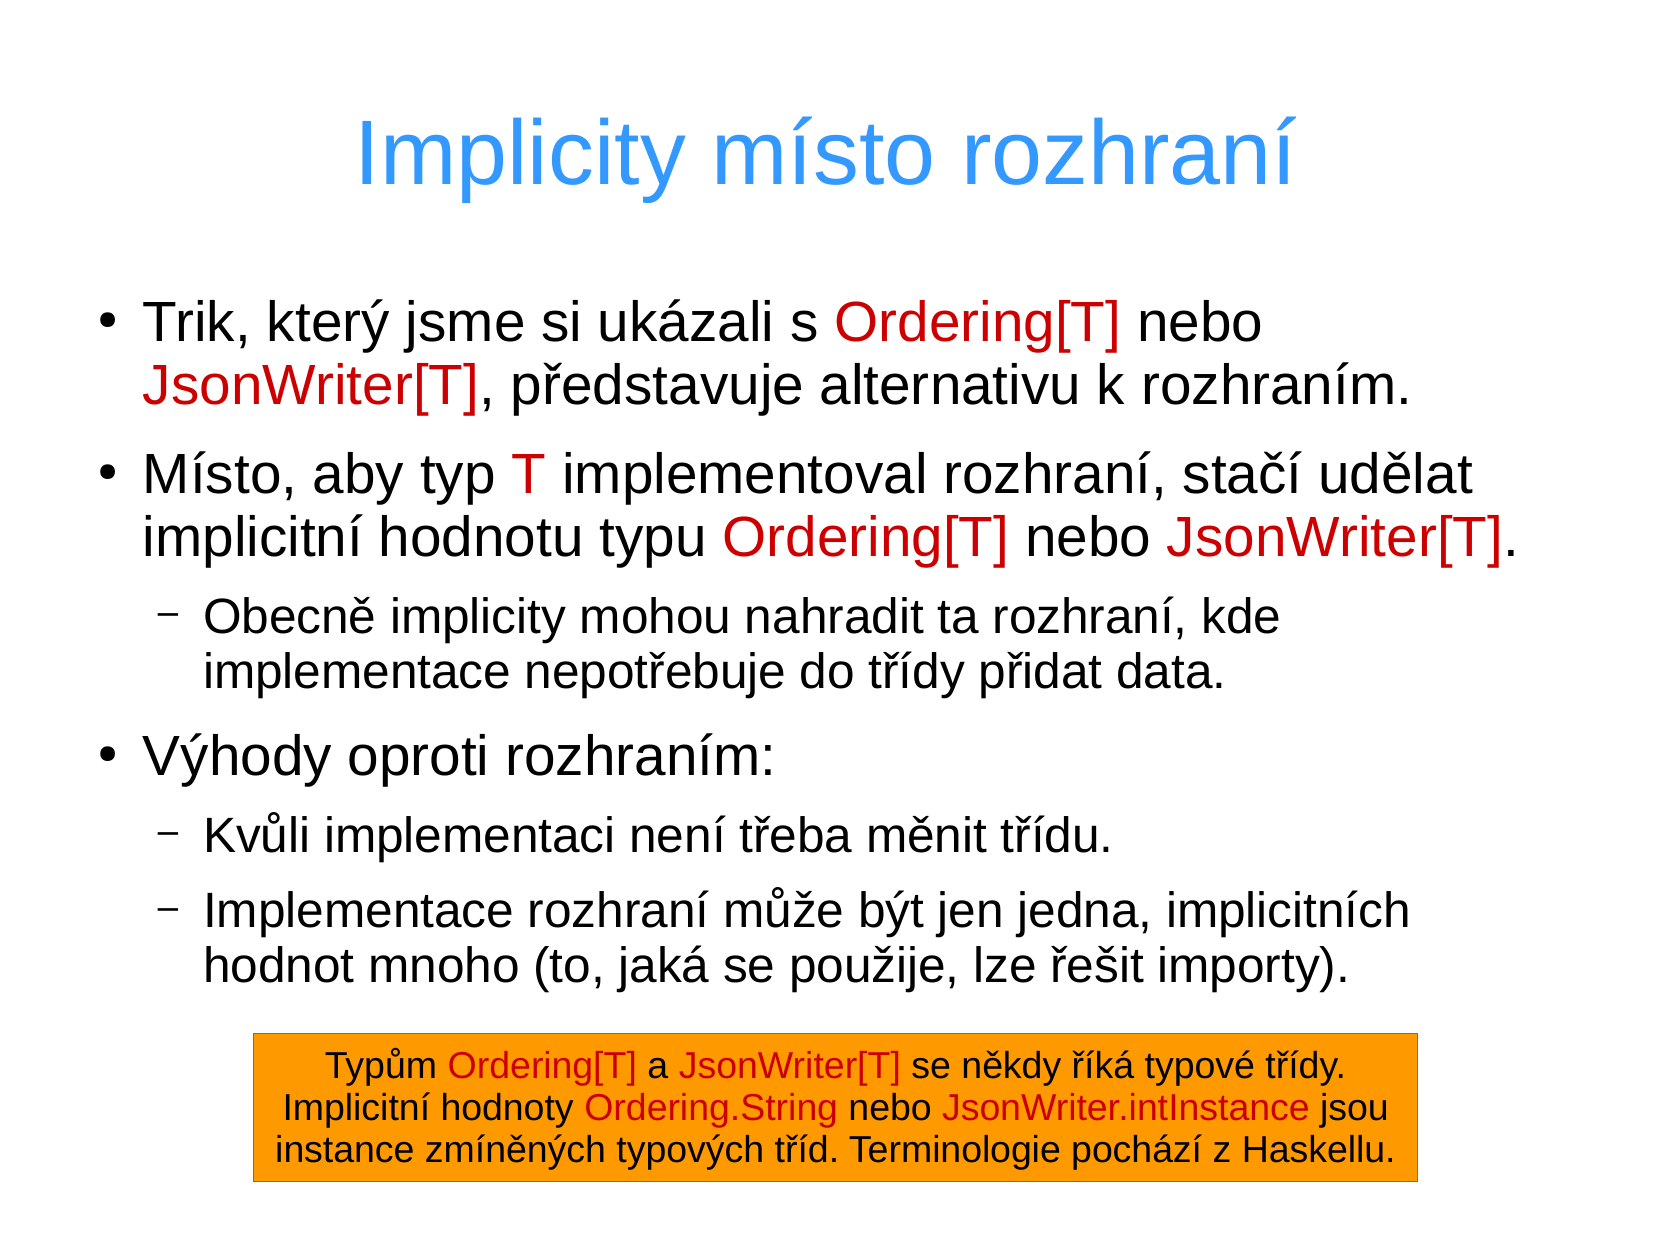

# Implicity místo rozhraní
Trik, který jsme si ukázali s Ordering[T] nebo JsonWriter[T], představuje alternativu k rozhraním.
Místo, aby typ T implementoval rozhraní, stačí udělat implicitní hodnotu typu Ordering[T] nebo JsonWriter[T].
Obecně implicity mohou nahradit ta rozhraní, kde implementace nepotřebuje do třídy přidat data.
Výhody oproti rozhraním:
Kvůli implementaci není třeba měnit třídu.
Implementace rozhraní může být jen jedna, implicitních hodnot mnoho (to, jaká se použije, lze řešit importy).
Typům Ordering[T] a JsonWriter[T] se někdy říká typové třídy.
Implicitní hodnoty Ordering.String nebo JsonWriter.intInstance jsou
instance zmíněných typových tříd. Terminologie pochází z Haskellu.